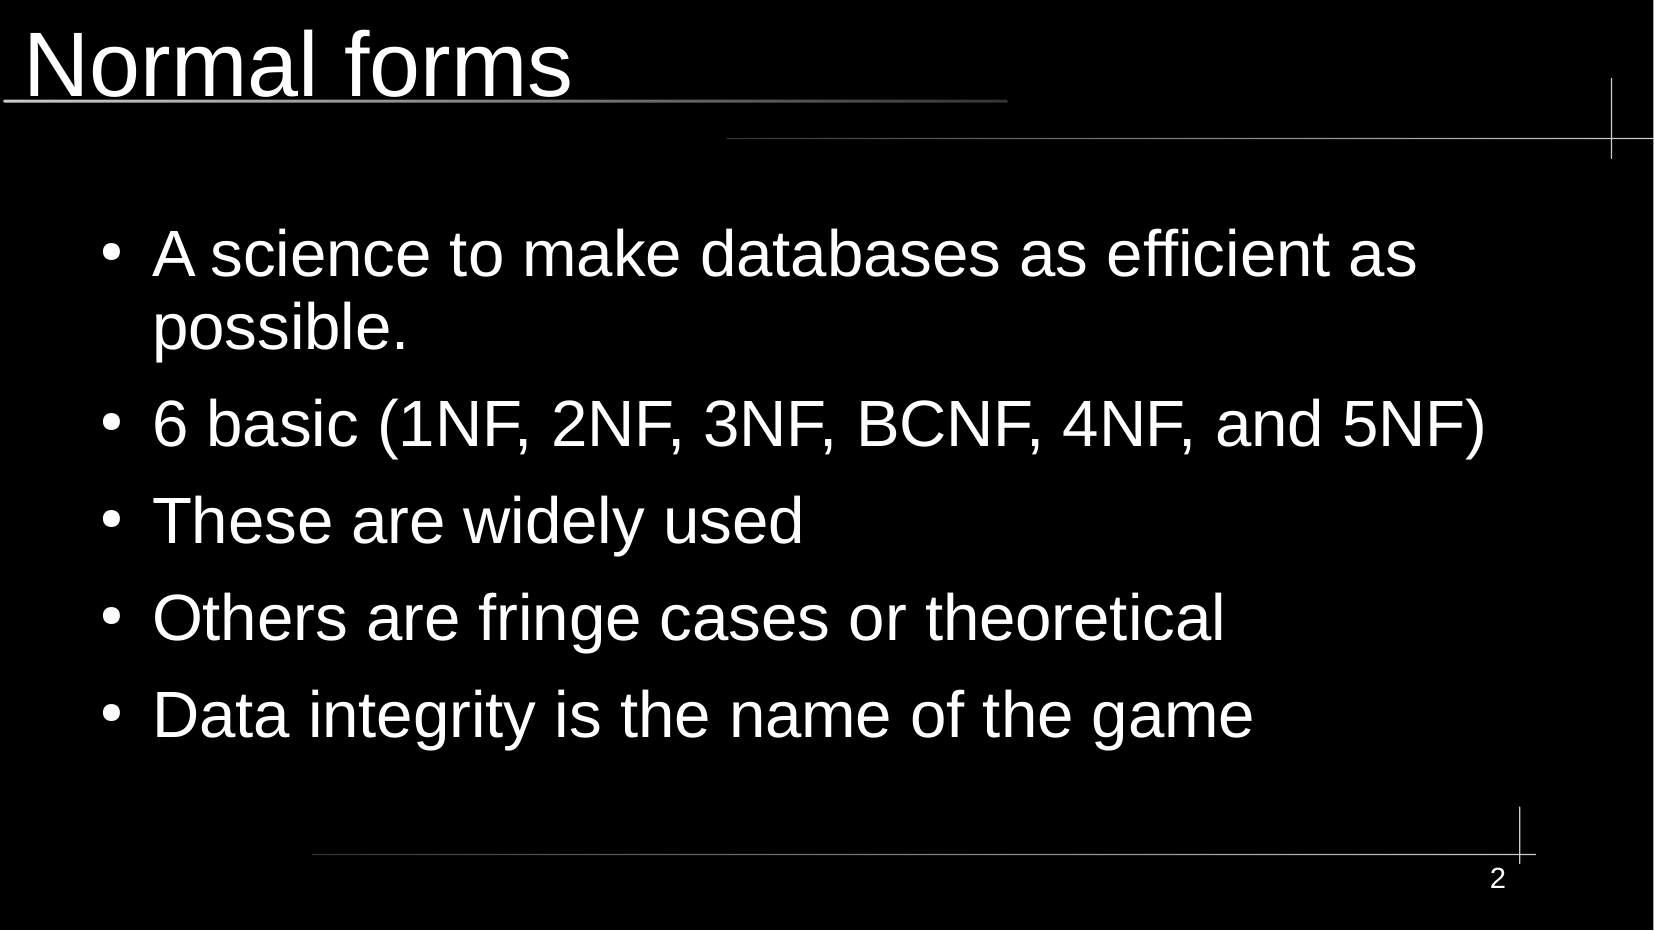

# Normal forms
A science to make databases as efficient as possible.
6 basic (1NF, 2NF, 3NF, BCNF, 4NF, and 5NF)
These are widely used
Others are fringe cases or theoretical
Data integrity is the name of the game
2